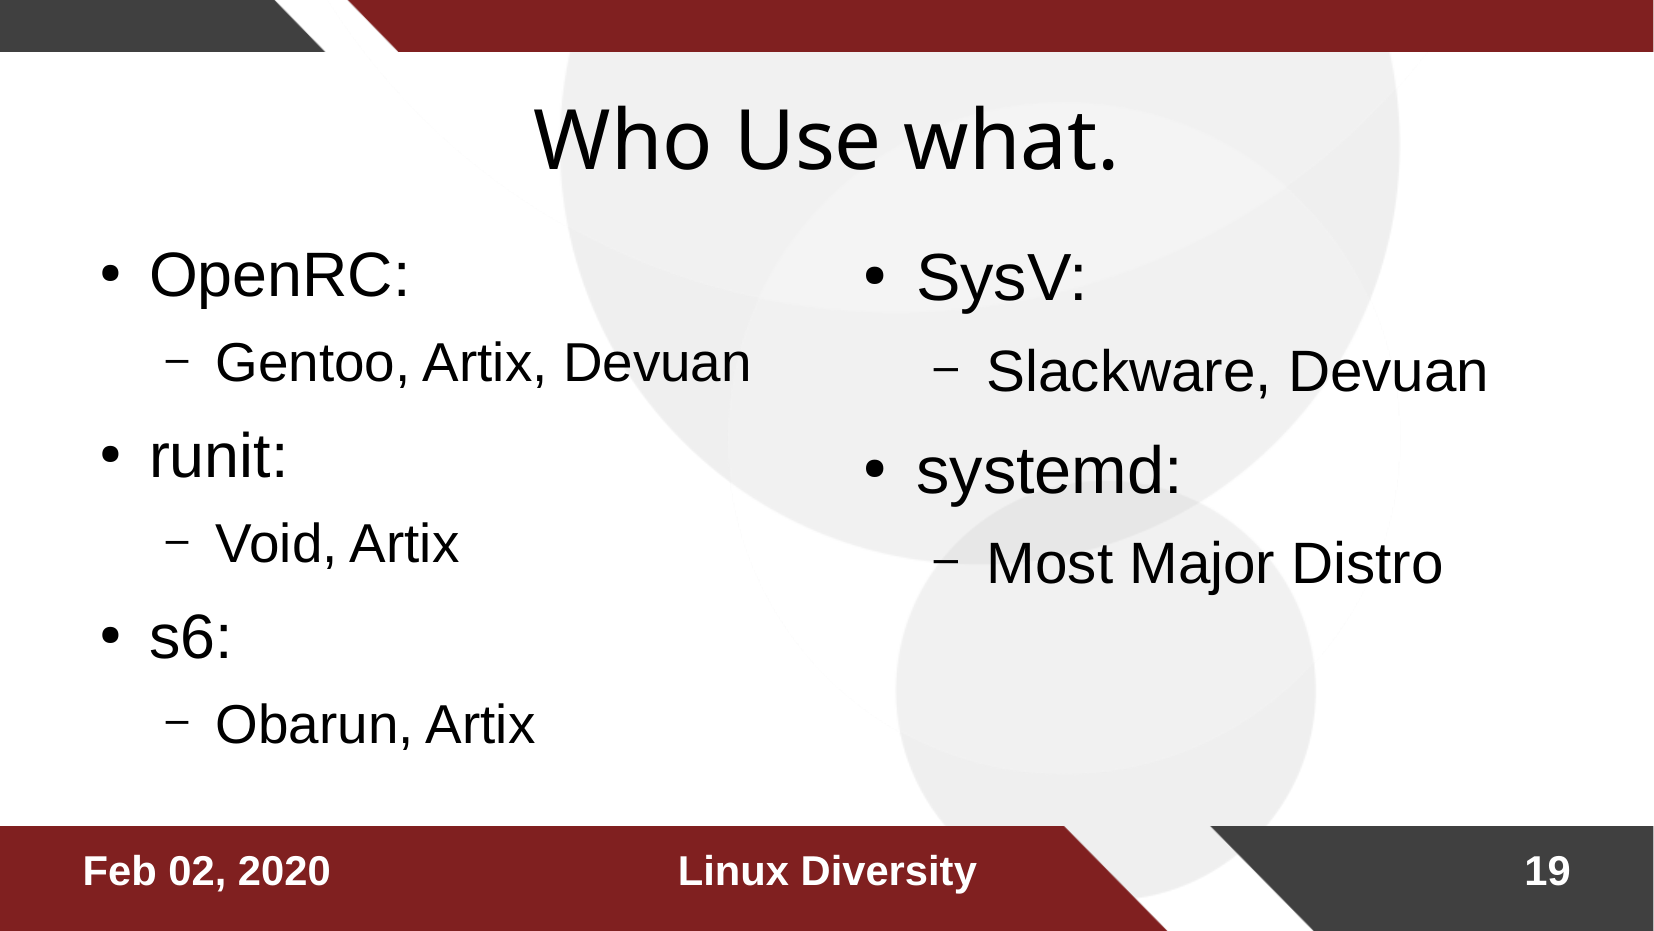

# Who Use what.
OpenRC:
Gentoo, Artix, Devuan
runit:
Void, Artix
s6:
Obarun, Artix
SysV:
Slackware, Devuan
systemd:
Most Major Distro
Feb 02, 2020
Linux Diversity
19